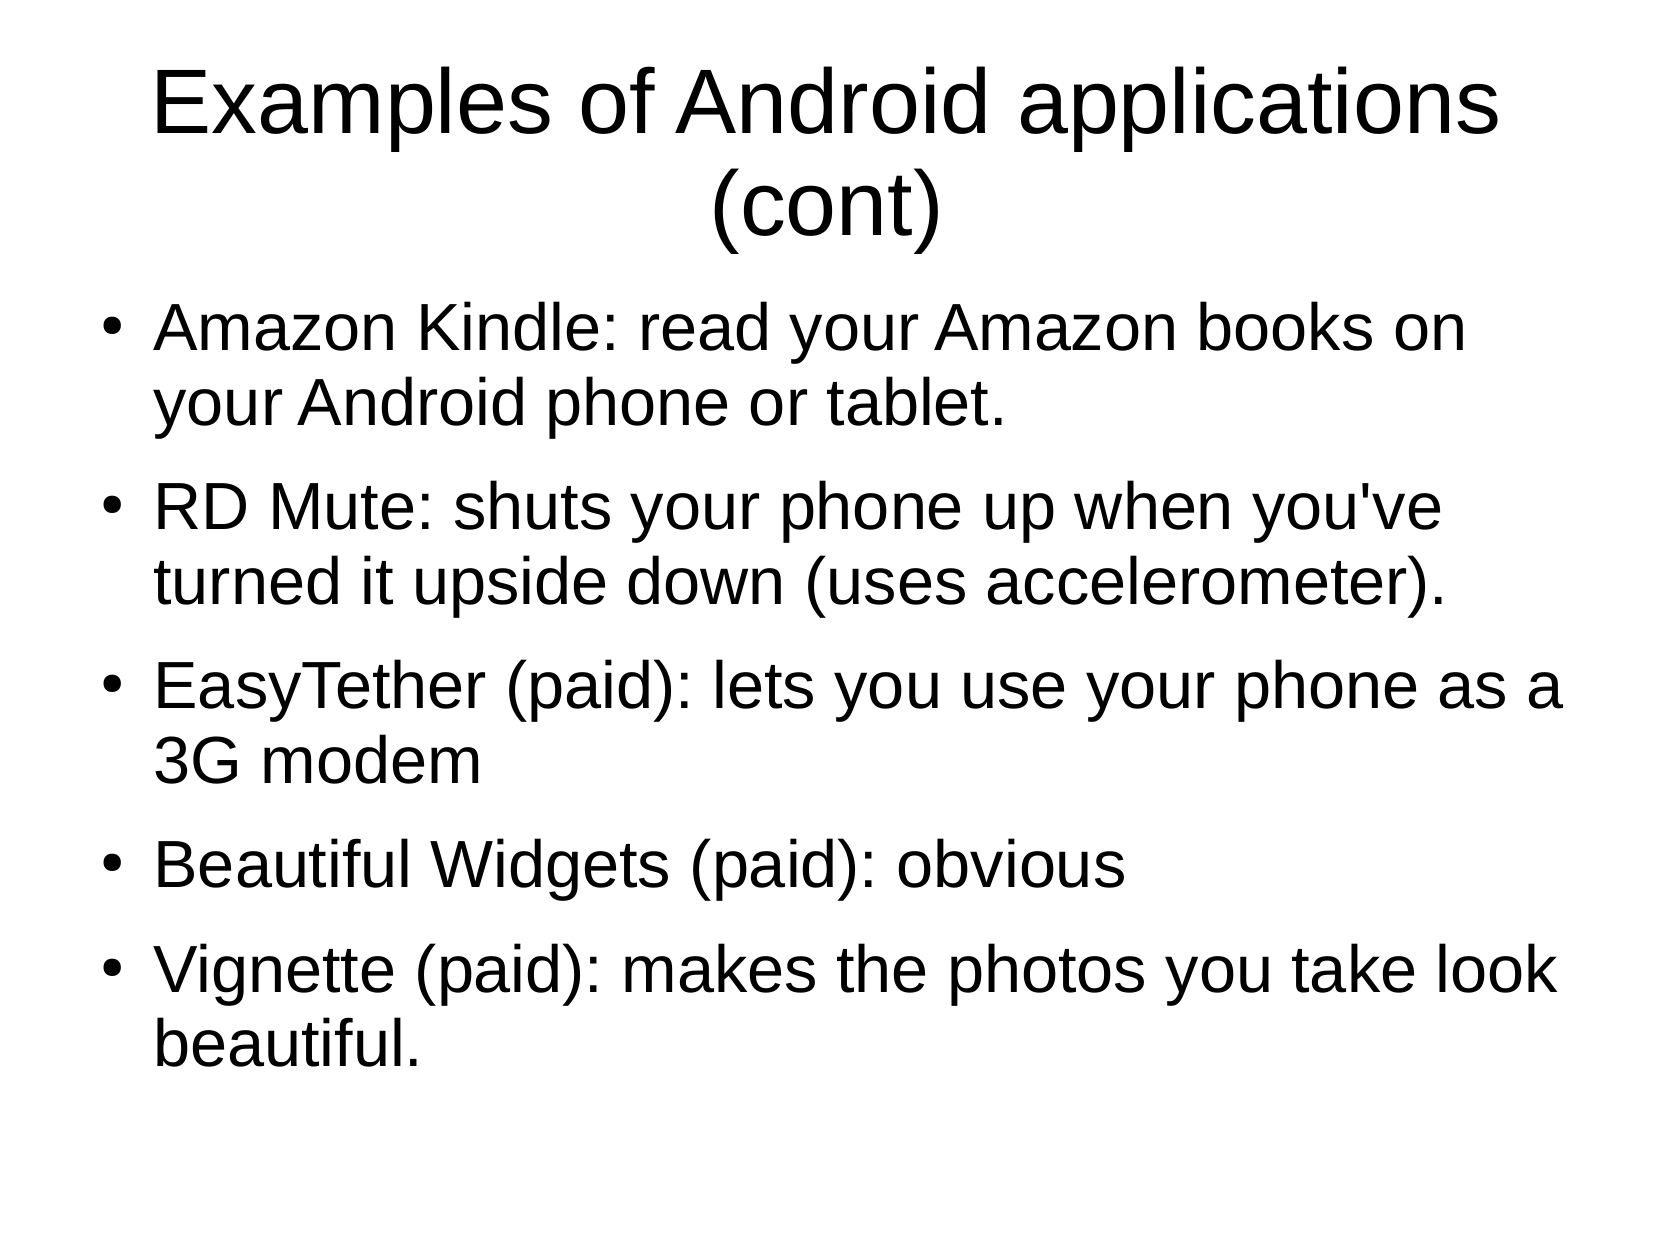

# Examples of Android applications (cont)
Amazon Kindle: read your Amazon books on your Android phone or tablet.
RD Mute: shuts your phone up when you've turned it upside down (uses accelerometer).
EasyTether (paid): lets you use your phone as a 3G modem
Beautiful Widgets (paid): obvious
Vignette (paid): makes the photos you take look beautiful.